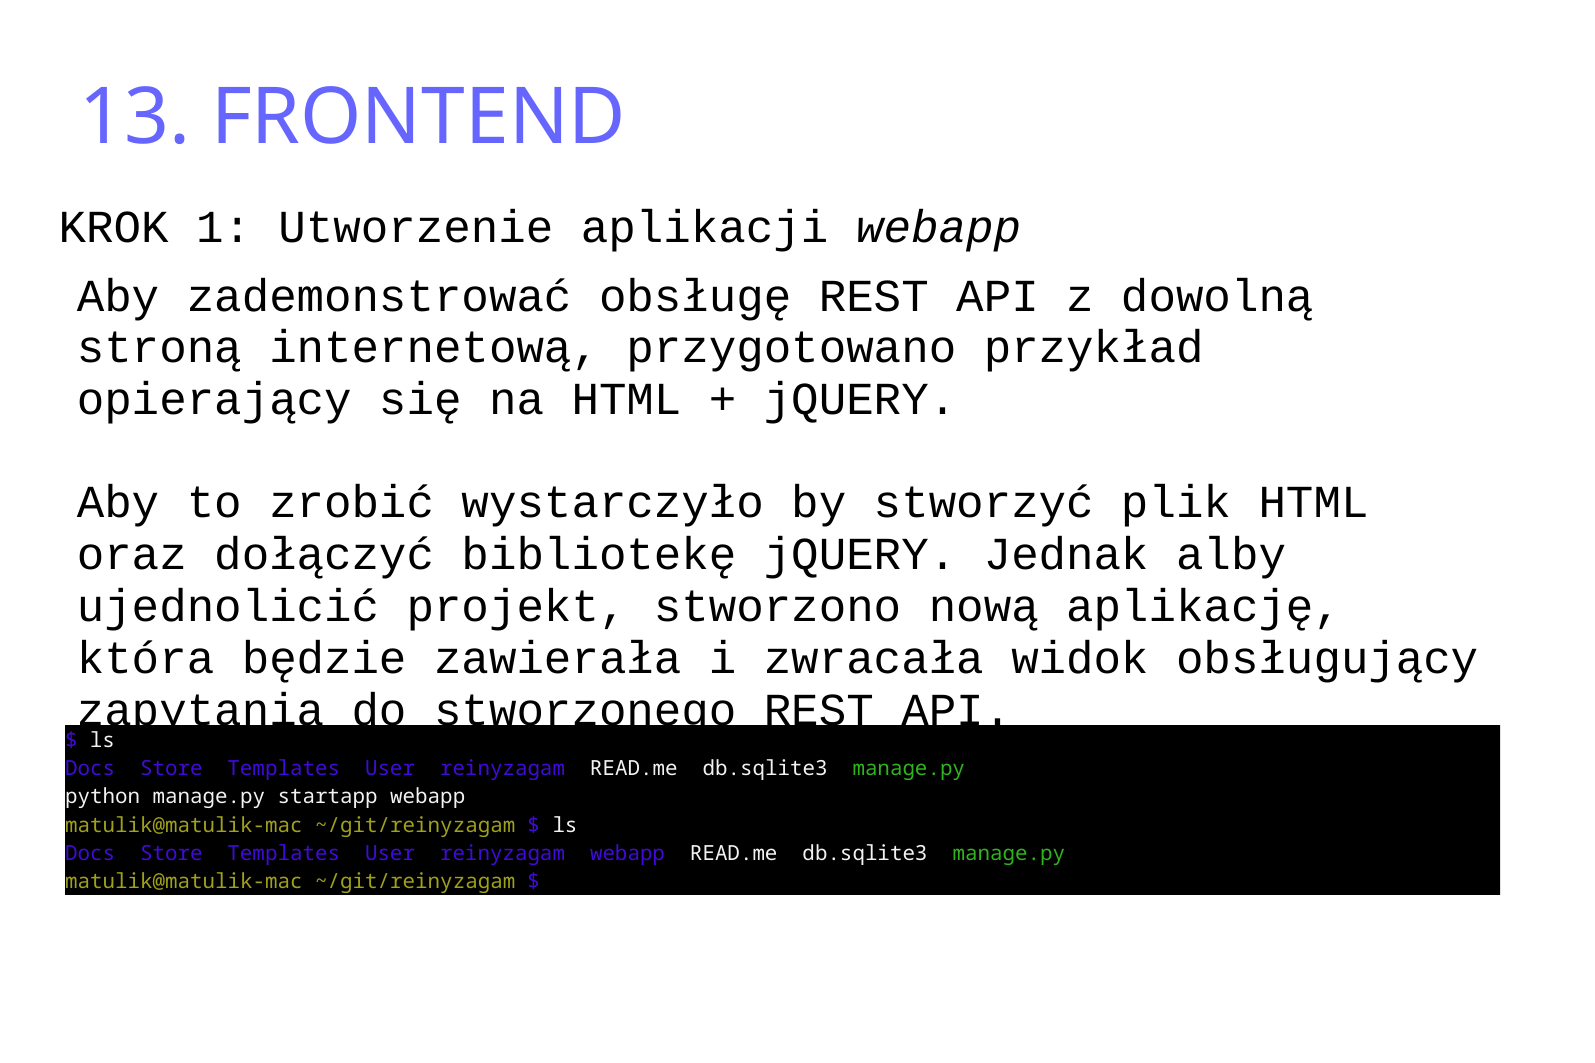

# 13. FRONTEND
KROK 1: Utworzenie aplikacji webapp
Aby zademonstrować obsługę REST API z dowolną stroną internetową, przygotowano przykład opierający się na HTML + jQUERY.
Aby to zrobić wystarczyło by stworzyć plik HTML oraz dołączyć bibliotekę jQUERY. Jednak alby ujednolicić projekt, stworzono nową aplikację, która będzie zawierała i zwracała widok obsługujący zapytania do stworzonego REST API.
$ ls
Docs Store Templates User reinyzagam READ.me db.sqlite3 manage.py
python manage.py startapp webapp
matulik@matulik-mac ~/git/reinyzagam $ ls
Docs Store Templates User reinyzagam webapp READ.me db.sqlite3 manage.py
matulik@matulik-mac ~/git/reinyzagam $